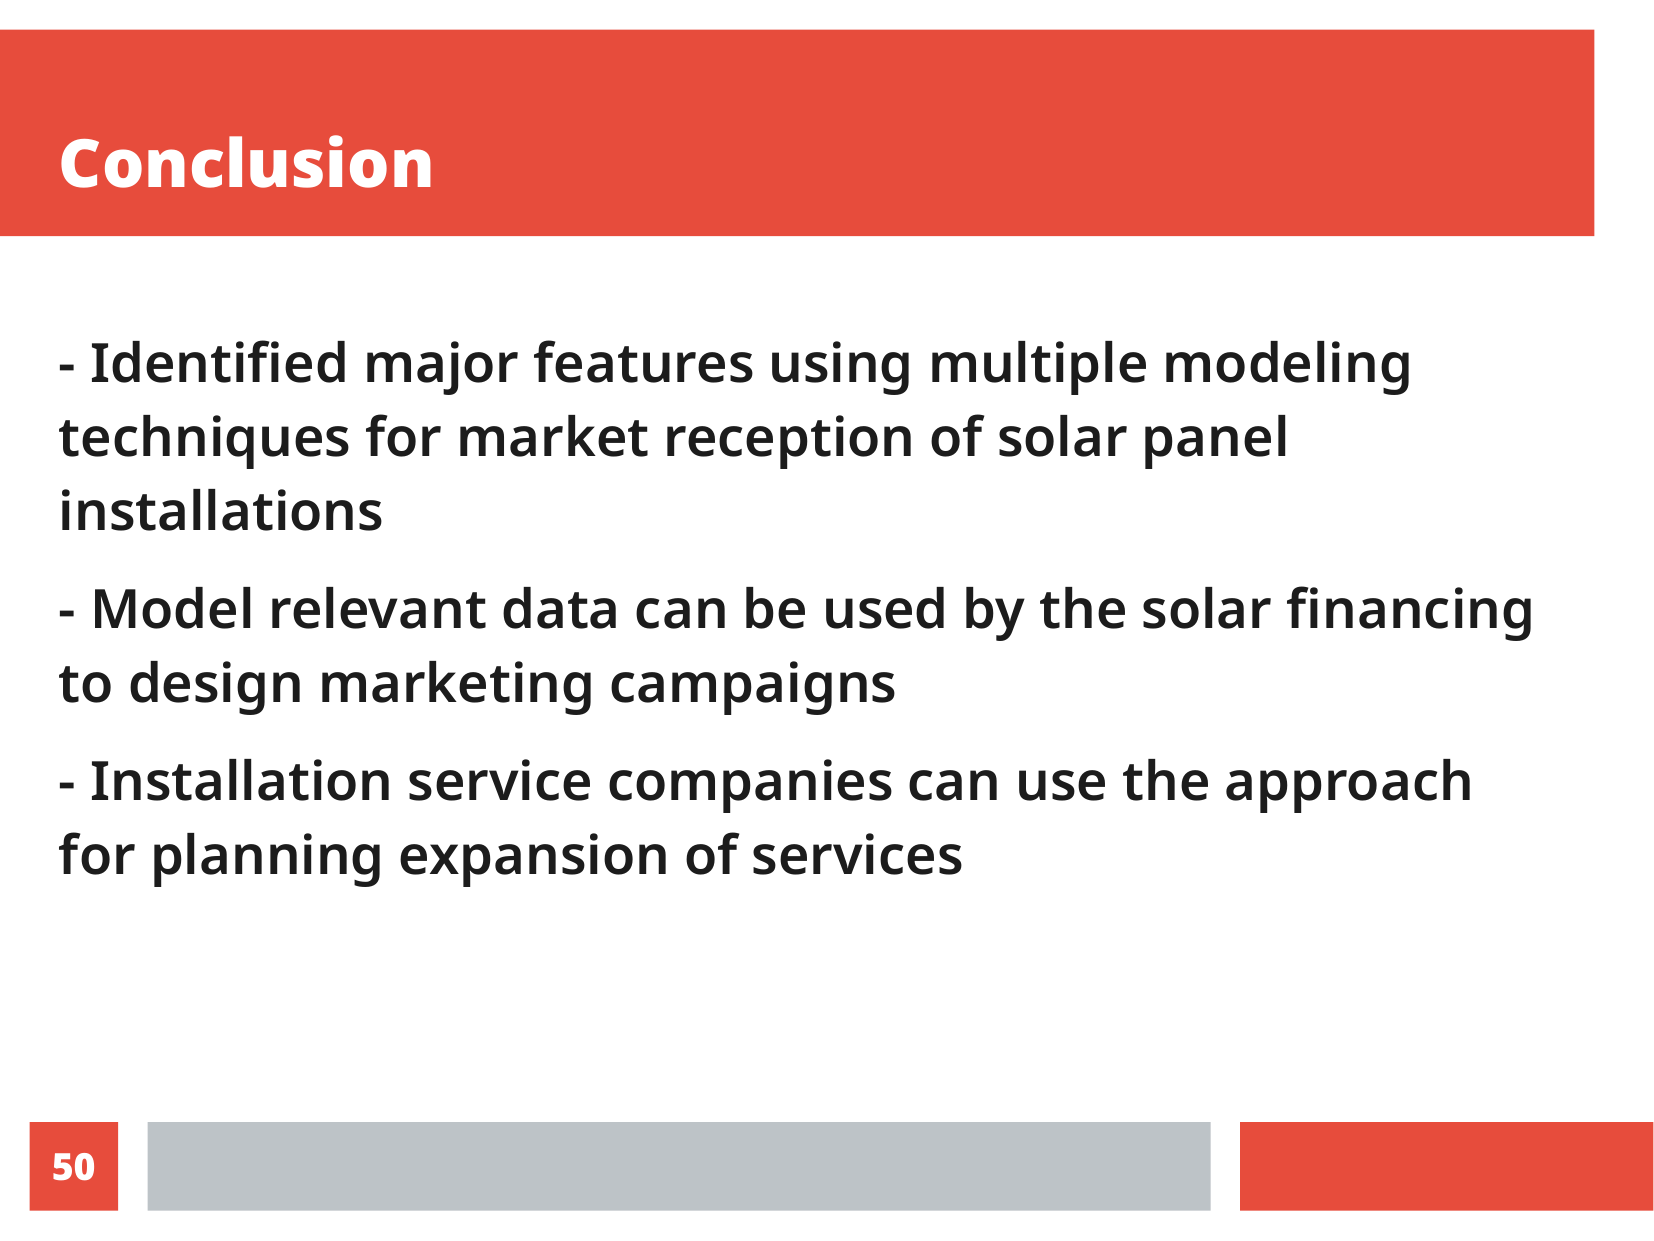

# Conclusion
- Identified major features using multiple modeling techniques for market reception of solar panel installations
- Model relevant data can be used by the solar financing to design marketing campaigns
- Installation service companies can use the approach for planning expansion of services
50